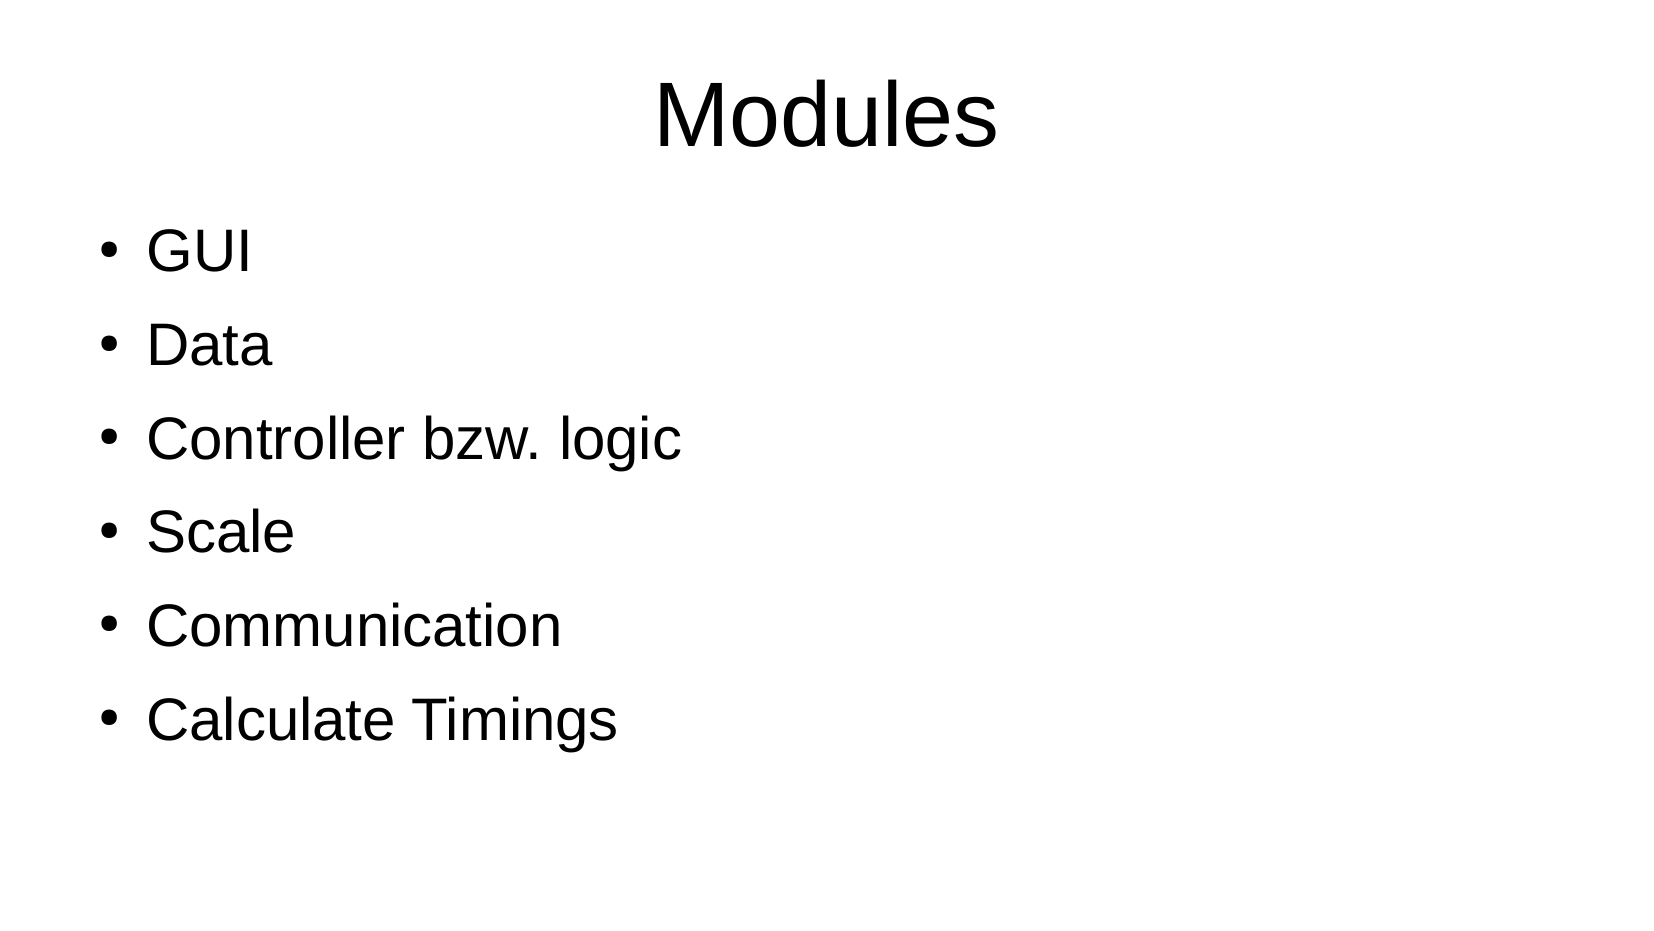

# Modules
GUI
Data
Controller bzw. logic
Scale
Communication
Calculate Timings